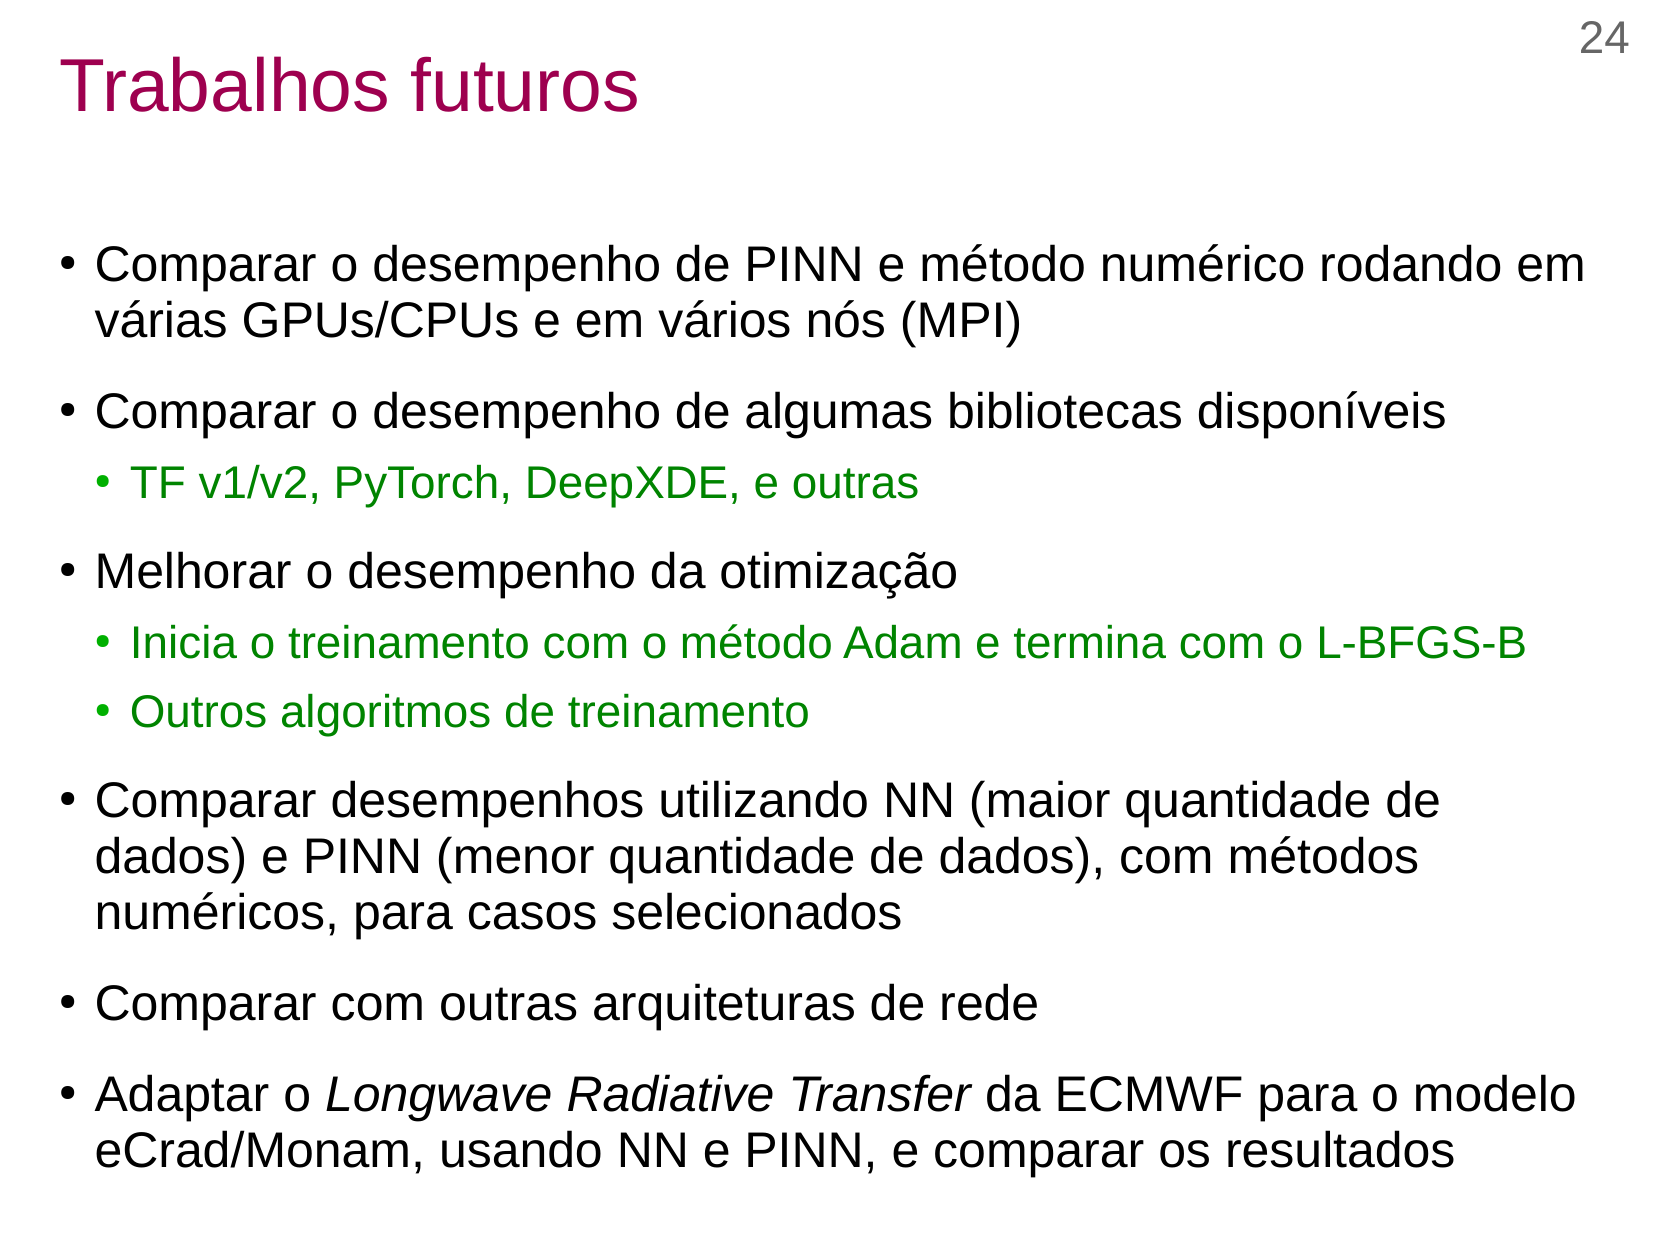

24
# Trabalhos futuros
Comparar o desempenho de PINN e método numérico rodando em várias GPUs/CPUs e em vários nós (MPI)
Comparar o desempenho de algumas bibliotecas disponíveis
TF v1/v2, PyTorch, DeepXDE, e outras
Melhorar o desempenho da otimização
Inicia o treinamento com o método Adam e termina com o L-BFGS-B
Outros algoritmos de treinamento
Comparar desempenhos utilizando NN (maior quantidade de dados) e PINN (menor quantidade de dados), com métodos numéricos, para casos selecionados
Comparar com outras arquiteturas de rede
Adaptar o Longwave Radiative Transfer da ECMWF para o modelo eCrad/Monam, usando NN e PINN, e comparar os resultados